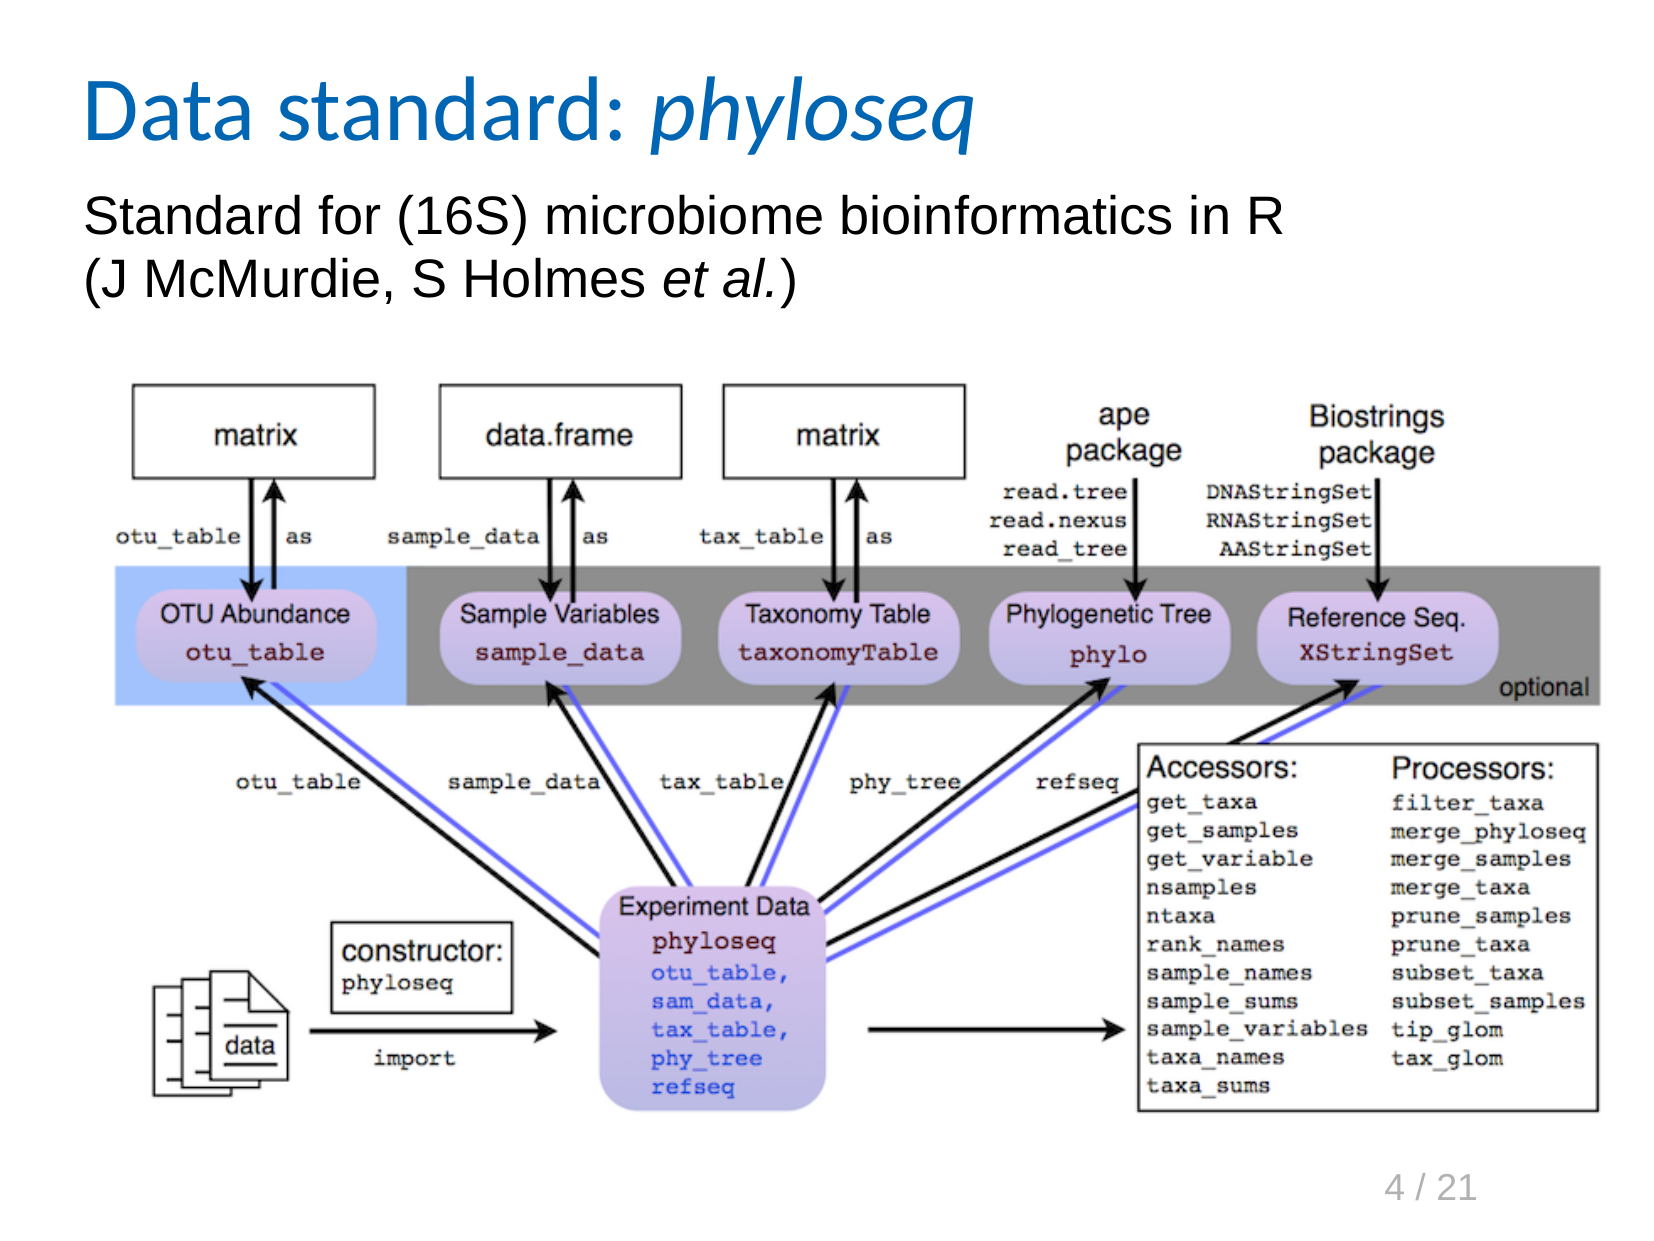

# Data standard: phyloseq
Standard for (16S) microbiome bioinformatics in R
(J McMurdie, S Holmes et al.)